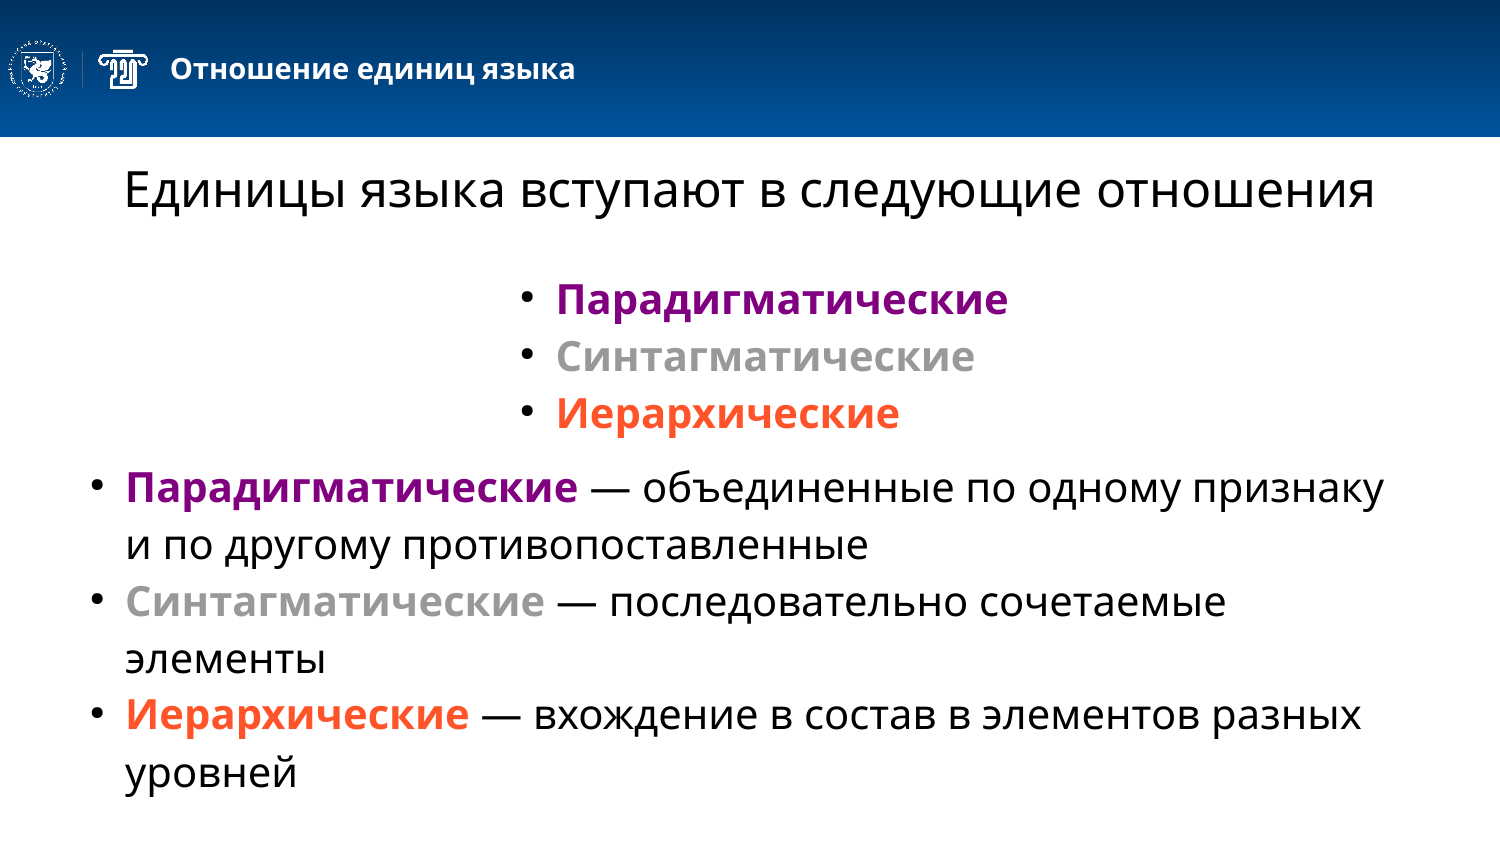

Отношение единиц языка
Единицы языка вступают в следующие отношения
Парадигматические
Синтагматические
Иерархические
Парадигматические — объединенные по одному признаку и по другому противопоставленные
Синтагматические — последовательно сочетаемые элементы
Иерархические — вхождение в состав в элементов разных уровней